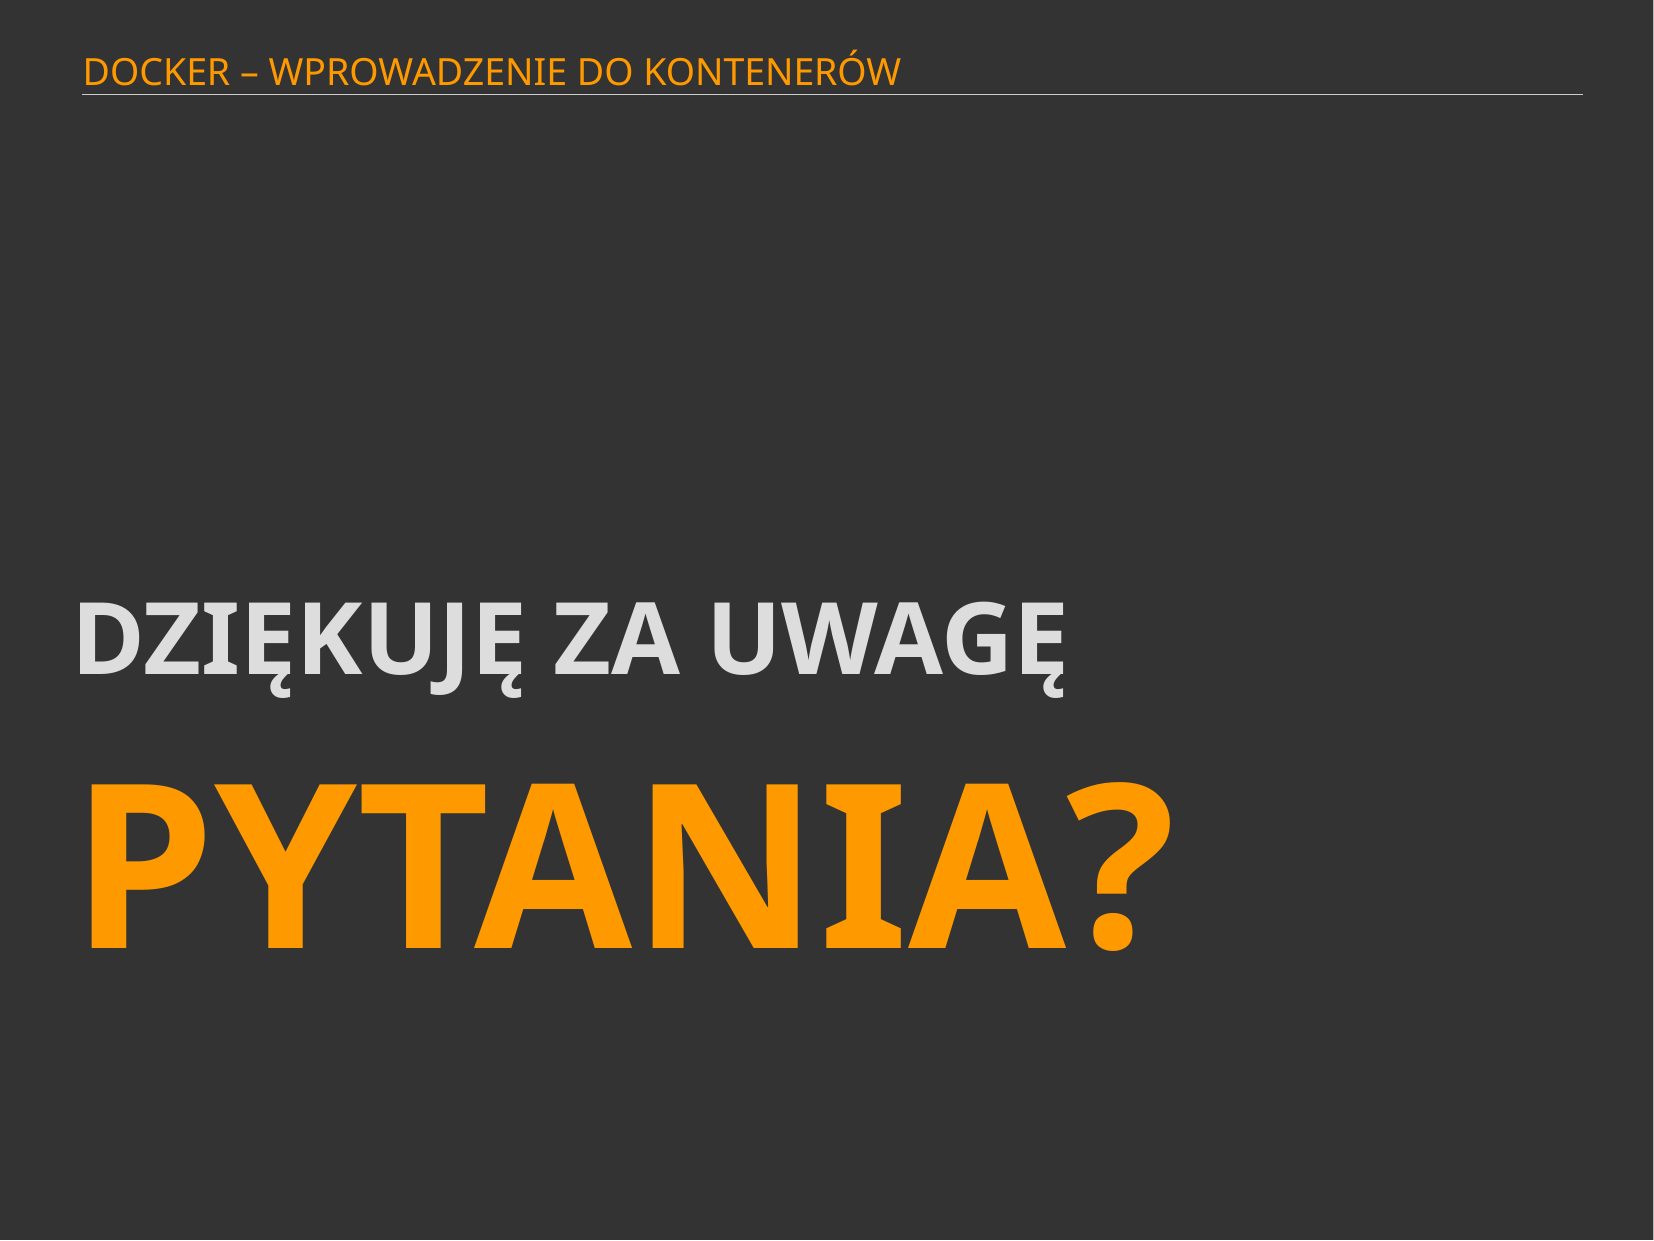

# DOCKER – WPROWADZENIE DO KONTENERÓW
DZIĘKUJĘ ZA UWAGĘ
PYTANIA?